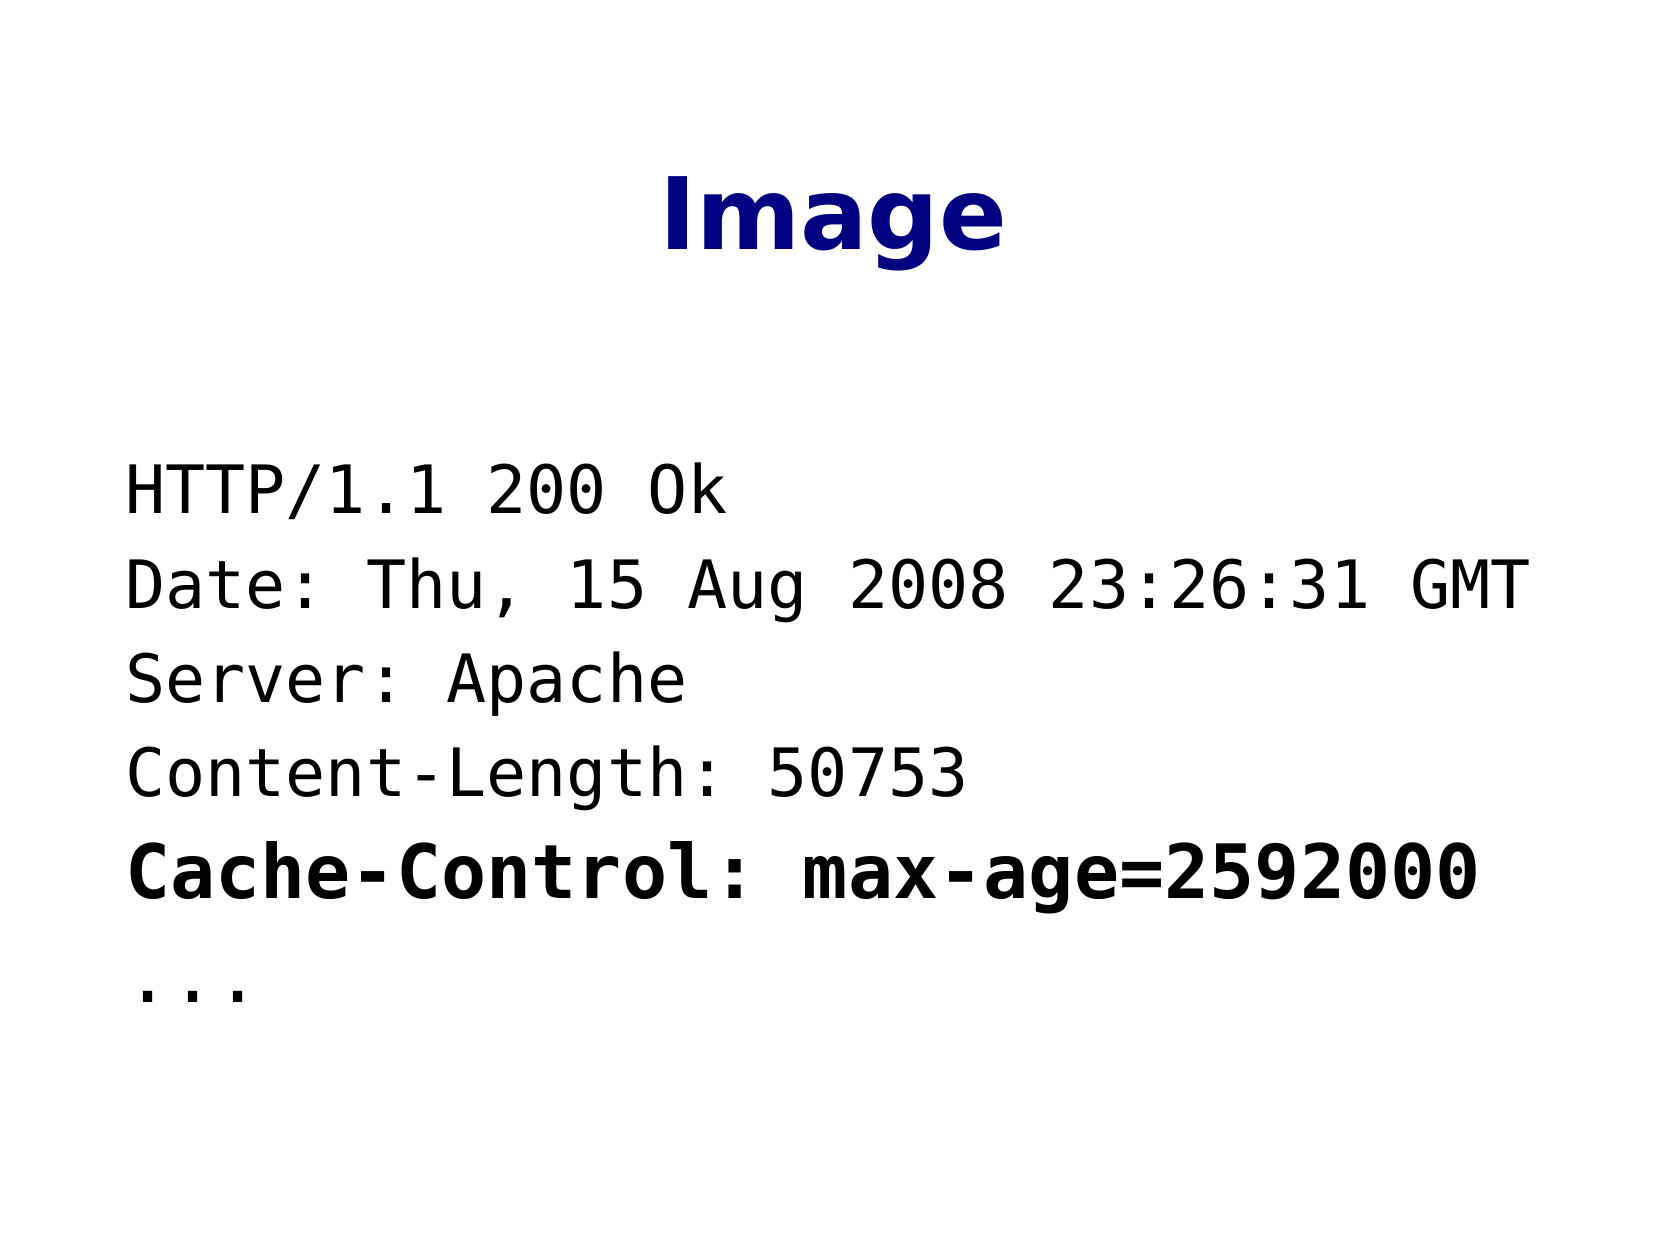

# Image
HTTP/1.1 200 Ok
Date: Thu, 15 Aug 2008 23:26:31 GMT
Server: Apache
Content-Length: 50753
Cache-Control: max-age=2592000
...